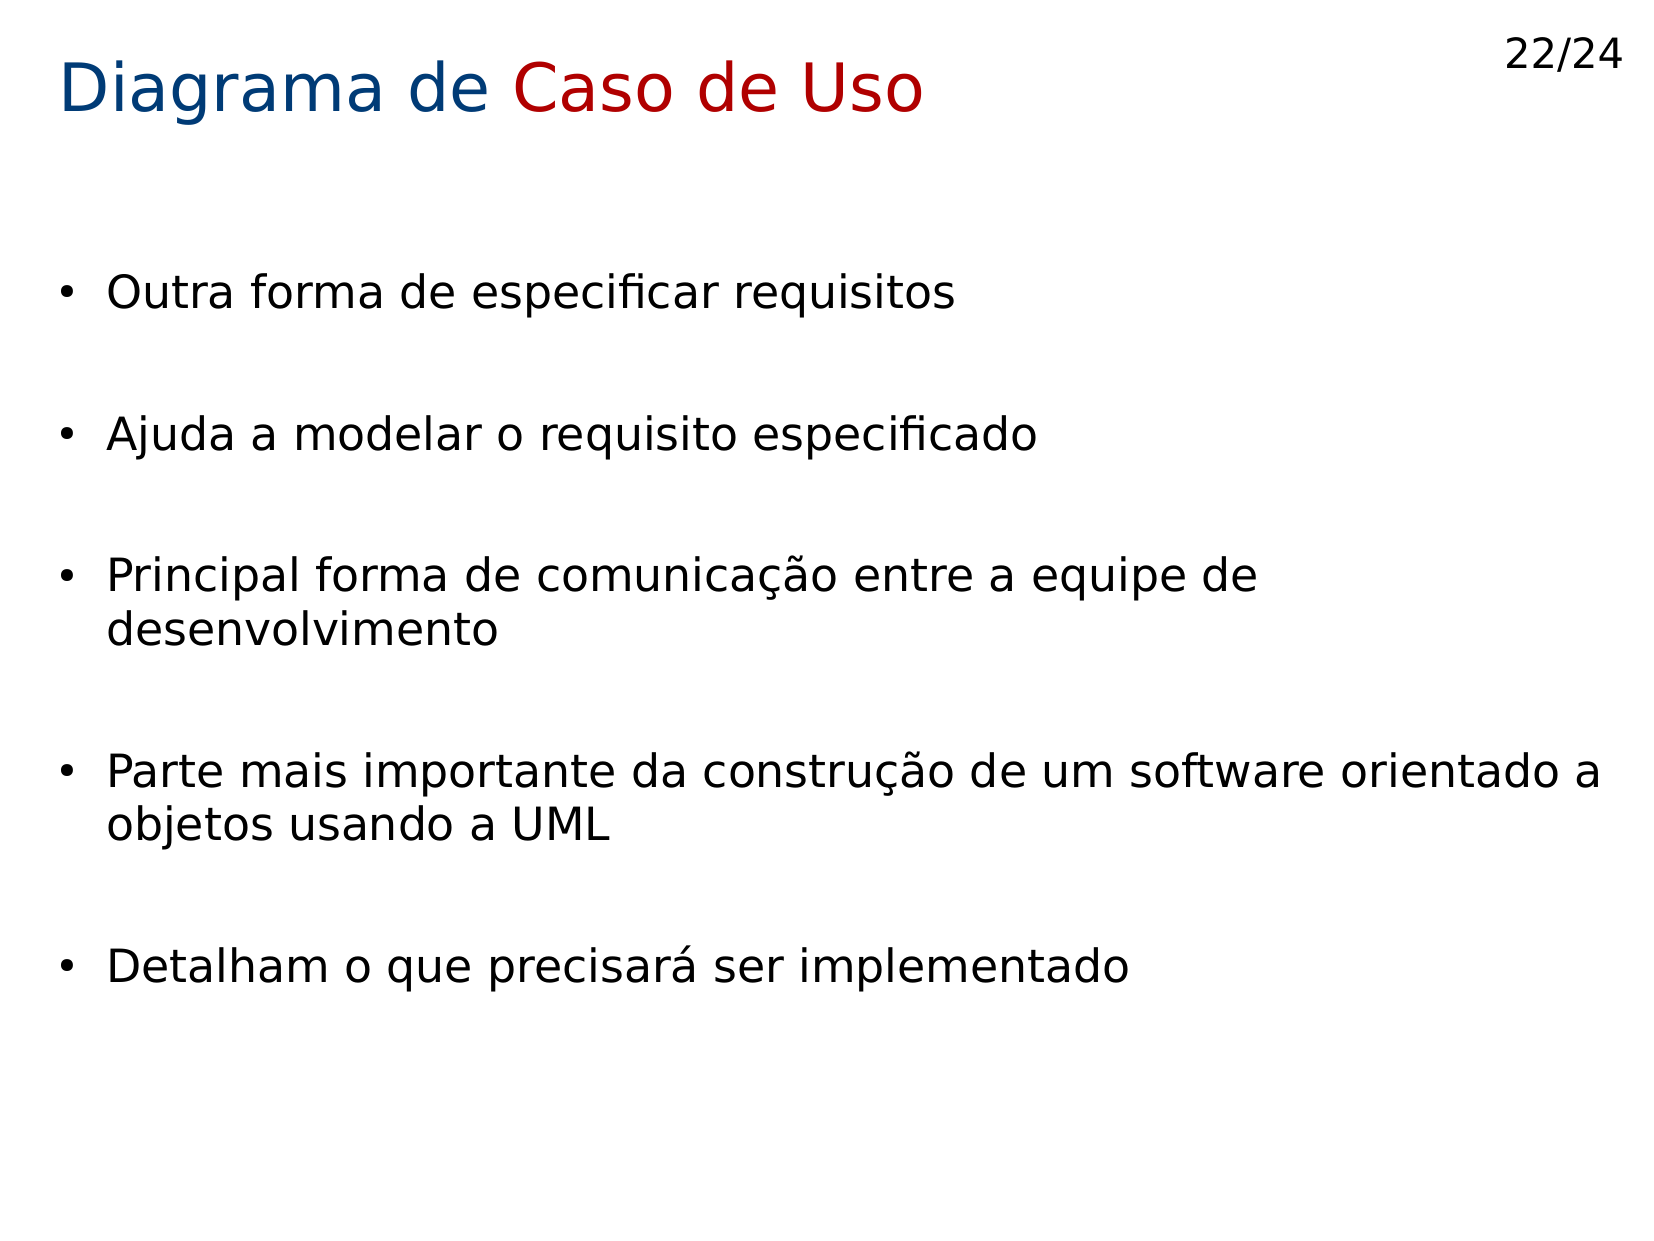

# Diagrama de Caso de Uso
22
Outra forma de especificar requisitos
Ajuda a modelar o requisito especificado
Principal forma de comunicação entre a equipe de desenvolvimento
Parte mais importante da construção de um software orientado a objetos usando a UML
Detalham o que precisará ser implementado